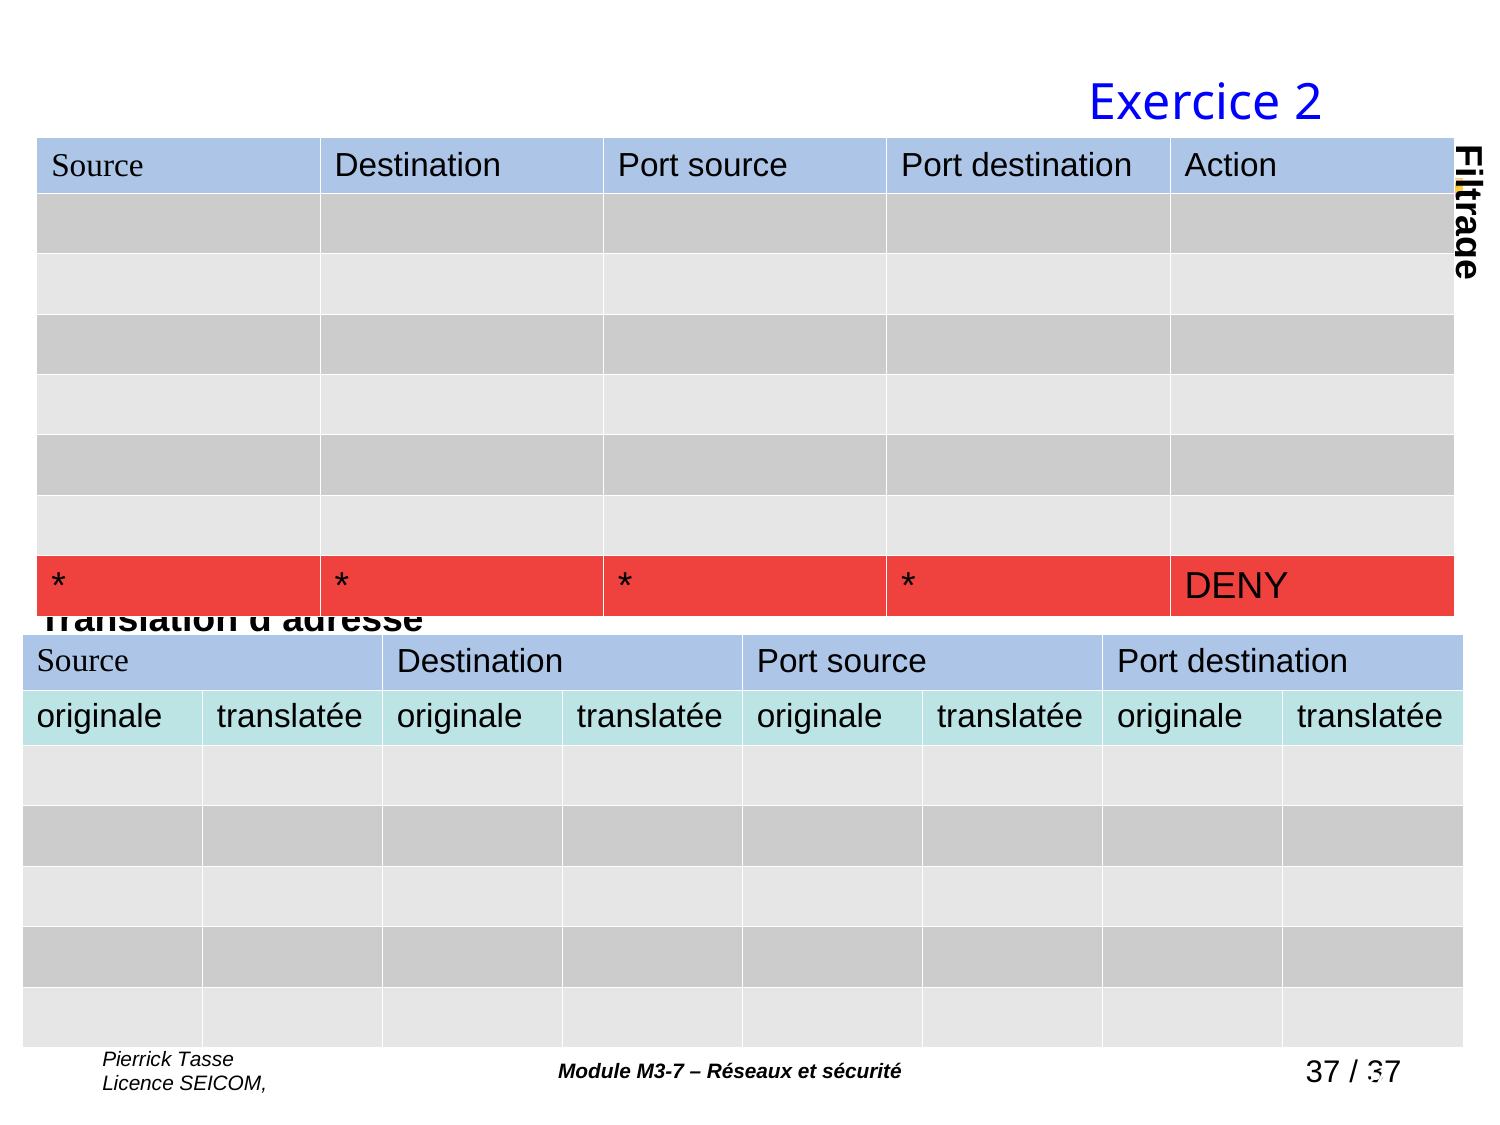

# Exercice 2
| Source | Destination | Port source | Port destination | Action |
| --- | --- | --- | --- | --- |
| | | | | |
| | | | | |
| | | | | |
| | | | | |
| | | | | |
| | | | | |
| \* | \* | \* | \* | DENY |
Filtrage
Translation d’adresse
| Source | | Destination | | Port source | | Port destination | |
| --- | --- | --- | --- | --- | --- | --- | --- |
| originale | translatée | originale | translatée | originale | translatée | originale | translatée |
| | | | | | | | |
| | | | | | | | |
| | | | | | | | |
| | | | | | | | |
| | | | | | | | |
37